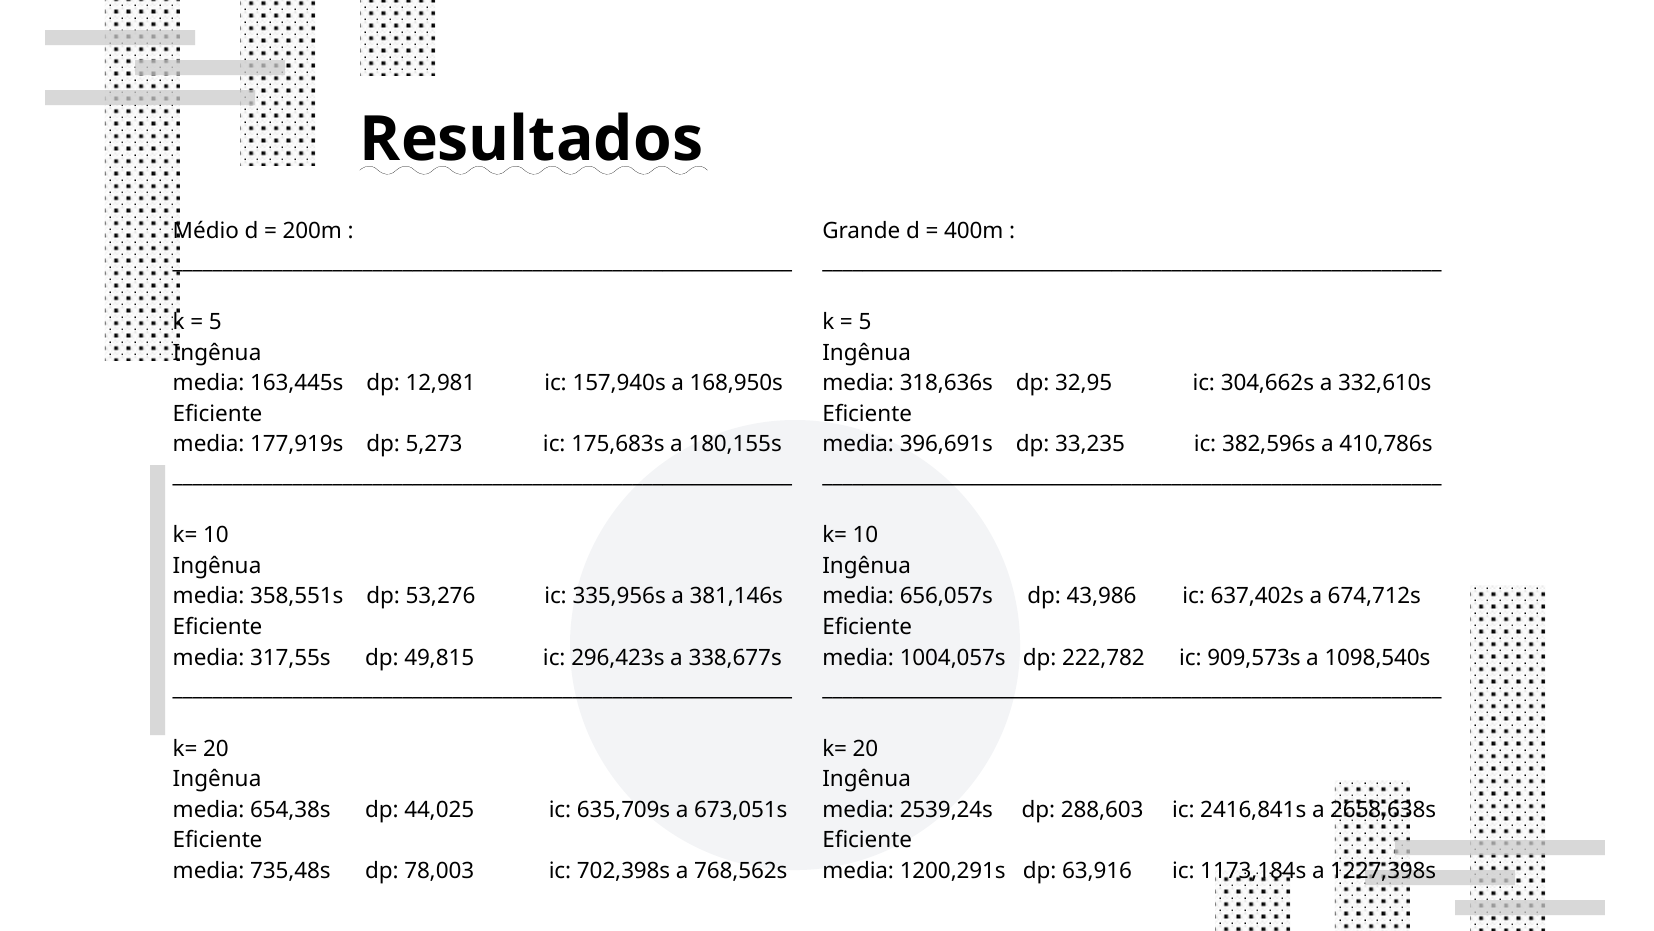

# Resultados
Médio d = 200m :
______________________________________________________________
k = 5
Ingênua
media: 163,445s dp: 12,981 ic: 157,940s a 168,950s
Eficiente
media: 177,919s dp: 5,273 ic: 175,683s a 180,155s
______________________________________________________________
k= 10
Ingênua
media: 358,551s dp: 53,276 ic: 335,956s a 381,146s
Eficiente
media: 317,55s dp: 49,815 ic: 296,423s a 338,677s
______________________________________________________________
k= 20
Ingênua
media: 654,38s dp: 44,025 ic: 635,709s a 673,051s
Eficiente
media: 735,48s dp: 78,003 ic: 702,398s a 768,562s
Grande d = 400m :
______________________________________________________________
k = 5
Ingênua
media: 318,636s dp: 32,95 ic: 304,662s a 332,610s
Eficiente
media: 396,691s dp: 33,235 ic: 382,596s a 410,786s
______________________________________________________________
k= 10
Ingênua
media: 656,057s dp: 43,986 ic: 637,402s a 674,712s
Eficiente
media: 1004,057s dp: 222,782 ic: 909,573s a 1098,540s
______________________________________________________________
k= 20
Ingênua
media: 2539,24s dp: 288,603 ic: 2416,841s a 2658,638s
Eficiente
media: 1200,291s dp: 63,916 ic: 1173,184s a 1227,398s